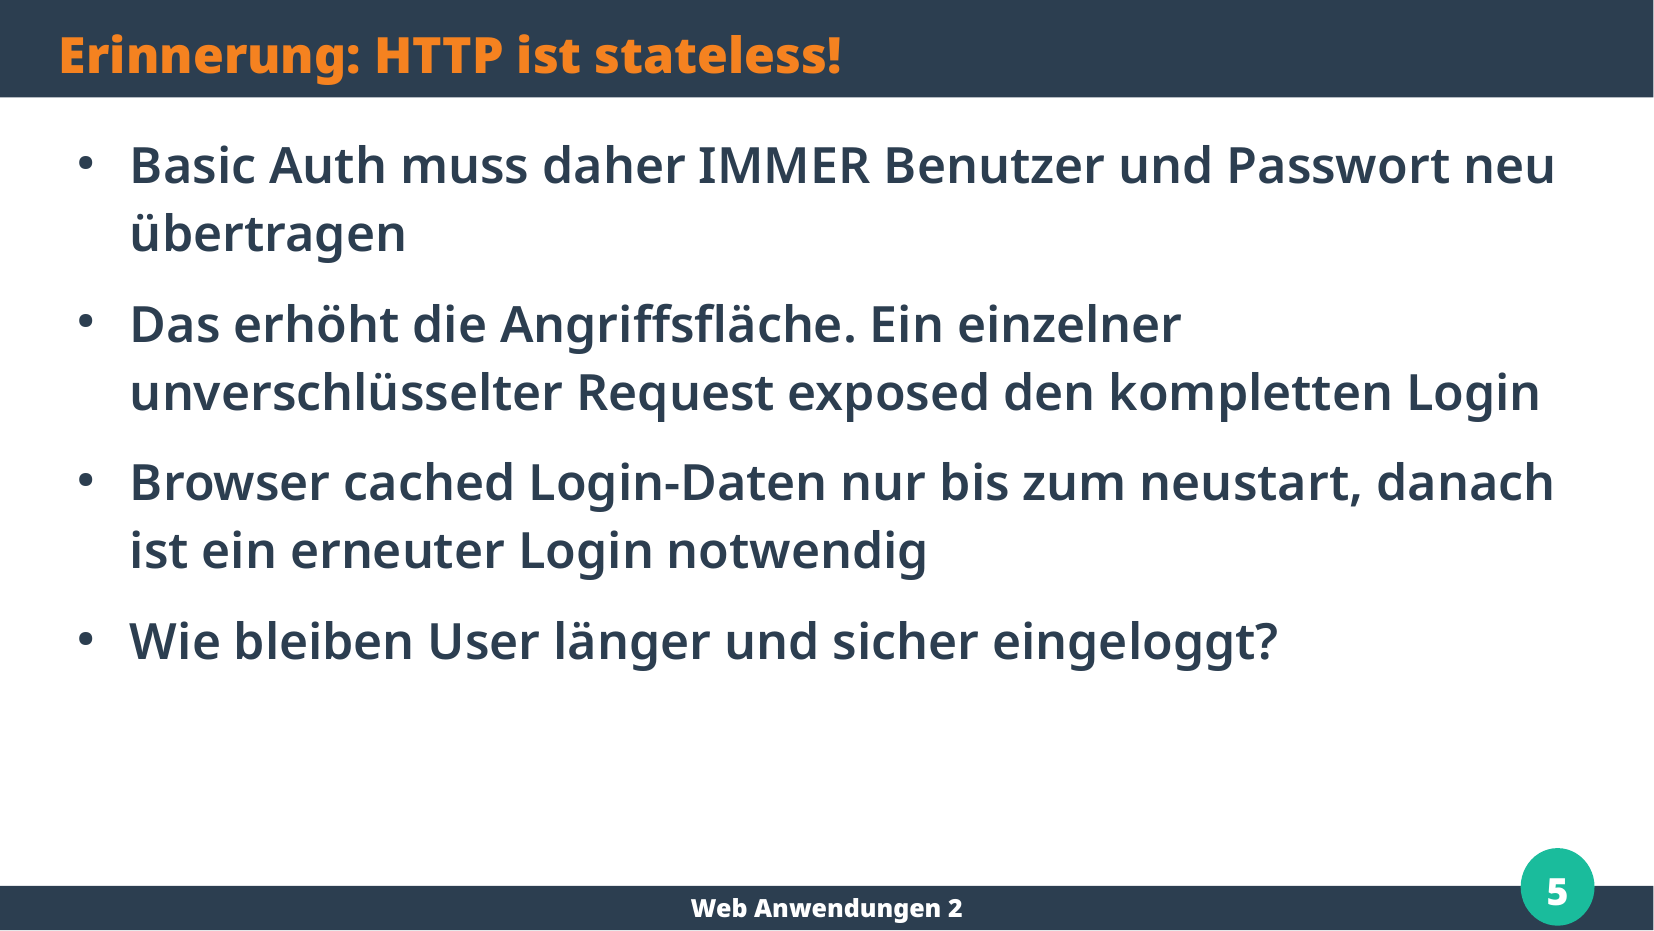

# Erinnerung: HTTP ist stateless!
Basic Auth muss daher IMMER Benutzer und Passwort neu übertragen
Das erhöht die Angriffsfläche. Ein einzelner unverschlüsselter Request exposed den kompletten Login
Browser cached Login-Daten nur bis zum neustart, danach ist ein erneuter Login notwendig
Wie bleiben User länger und sicher eingeloggt?
5